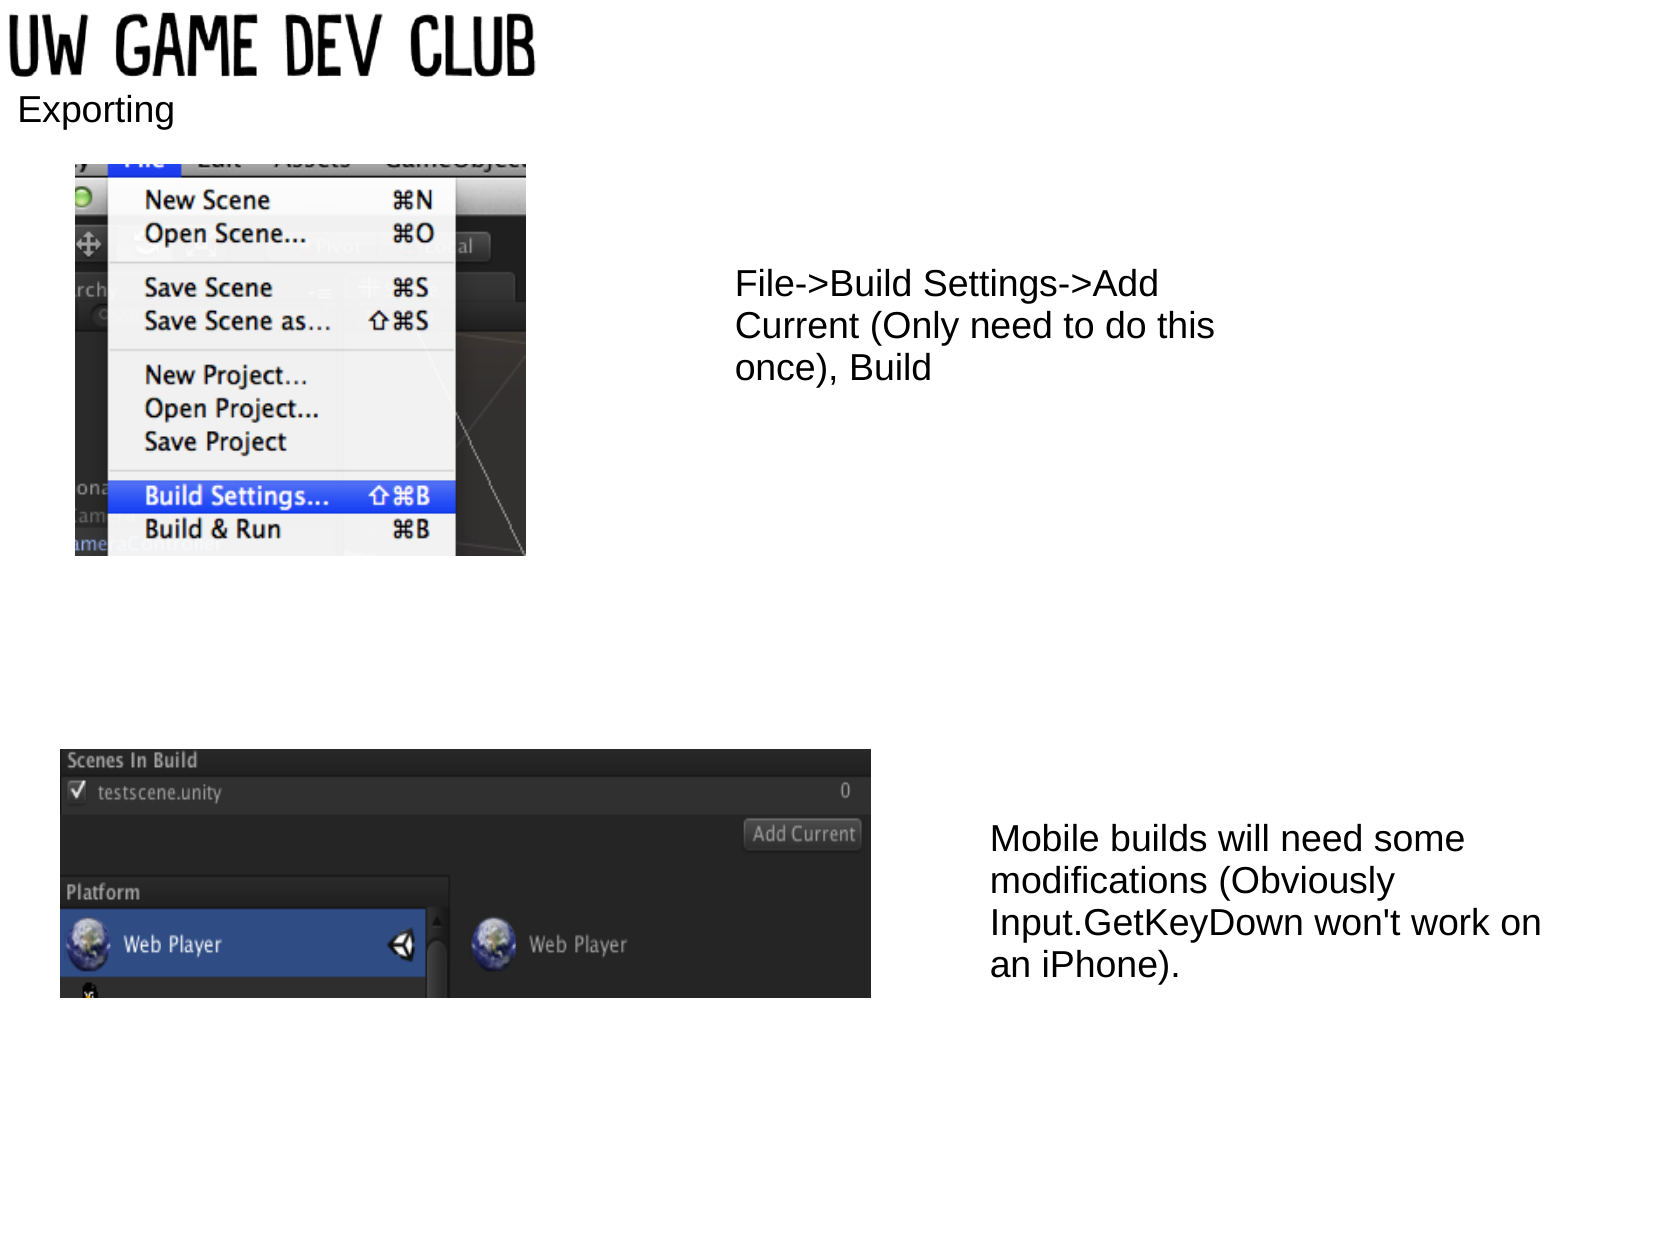

Exporting
File->Build Settings->Add Current (Only need to do this once), Build
Mobile builds will need some modifications (Obviously Input.GetKeyDown won't work on an iPhone).